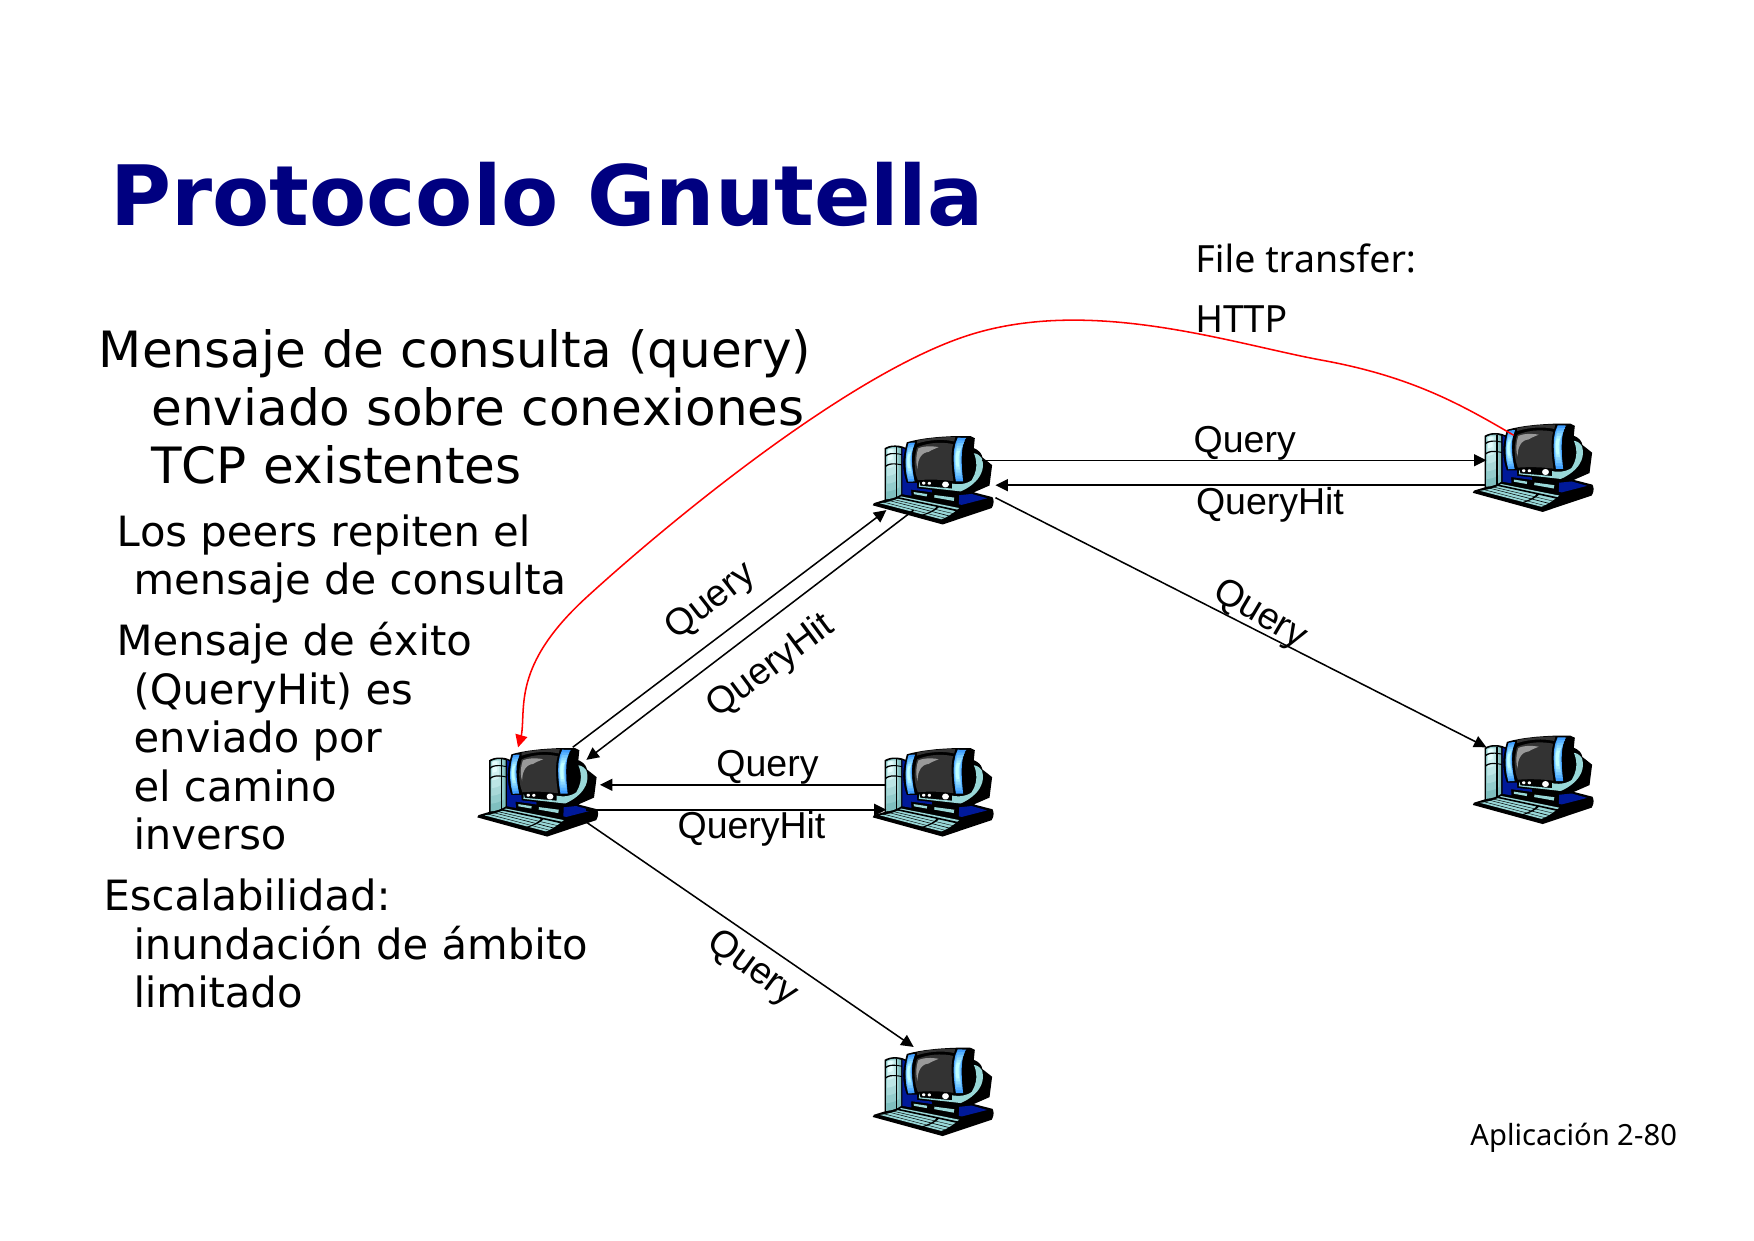

# Protocolo Gnutella
File transfer:
HTTP
Query
QueryHit
Query
Query
QueryHit
Query
QueryHit
Query
Mensaje de consulta (query) enviado sobre conexiones TCP existentes
 Los peers repiten el
mensaje de consulta
 Mensaje de éxito
(QueryHit) es
enviado por
el camino
inverso
Escalabilidad:
inundación de ámbito
limitado